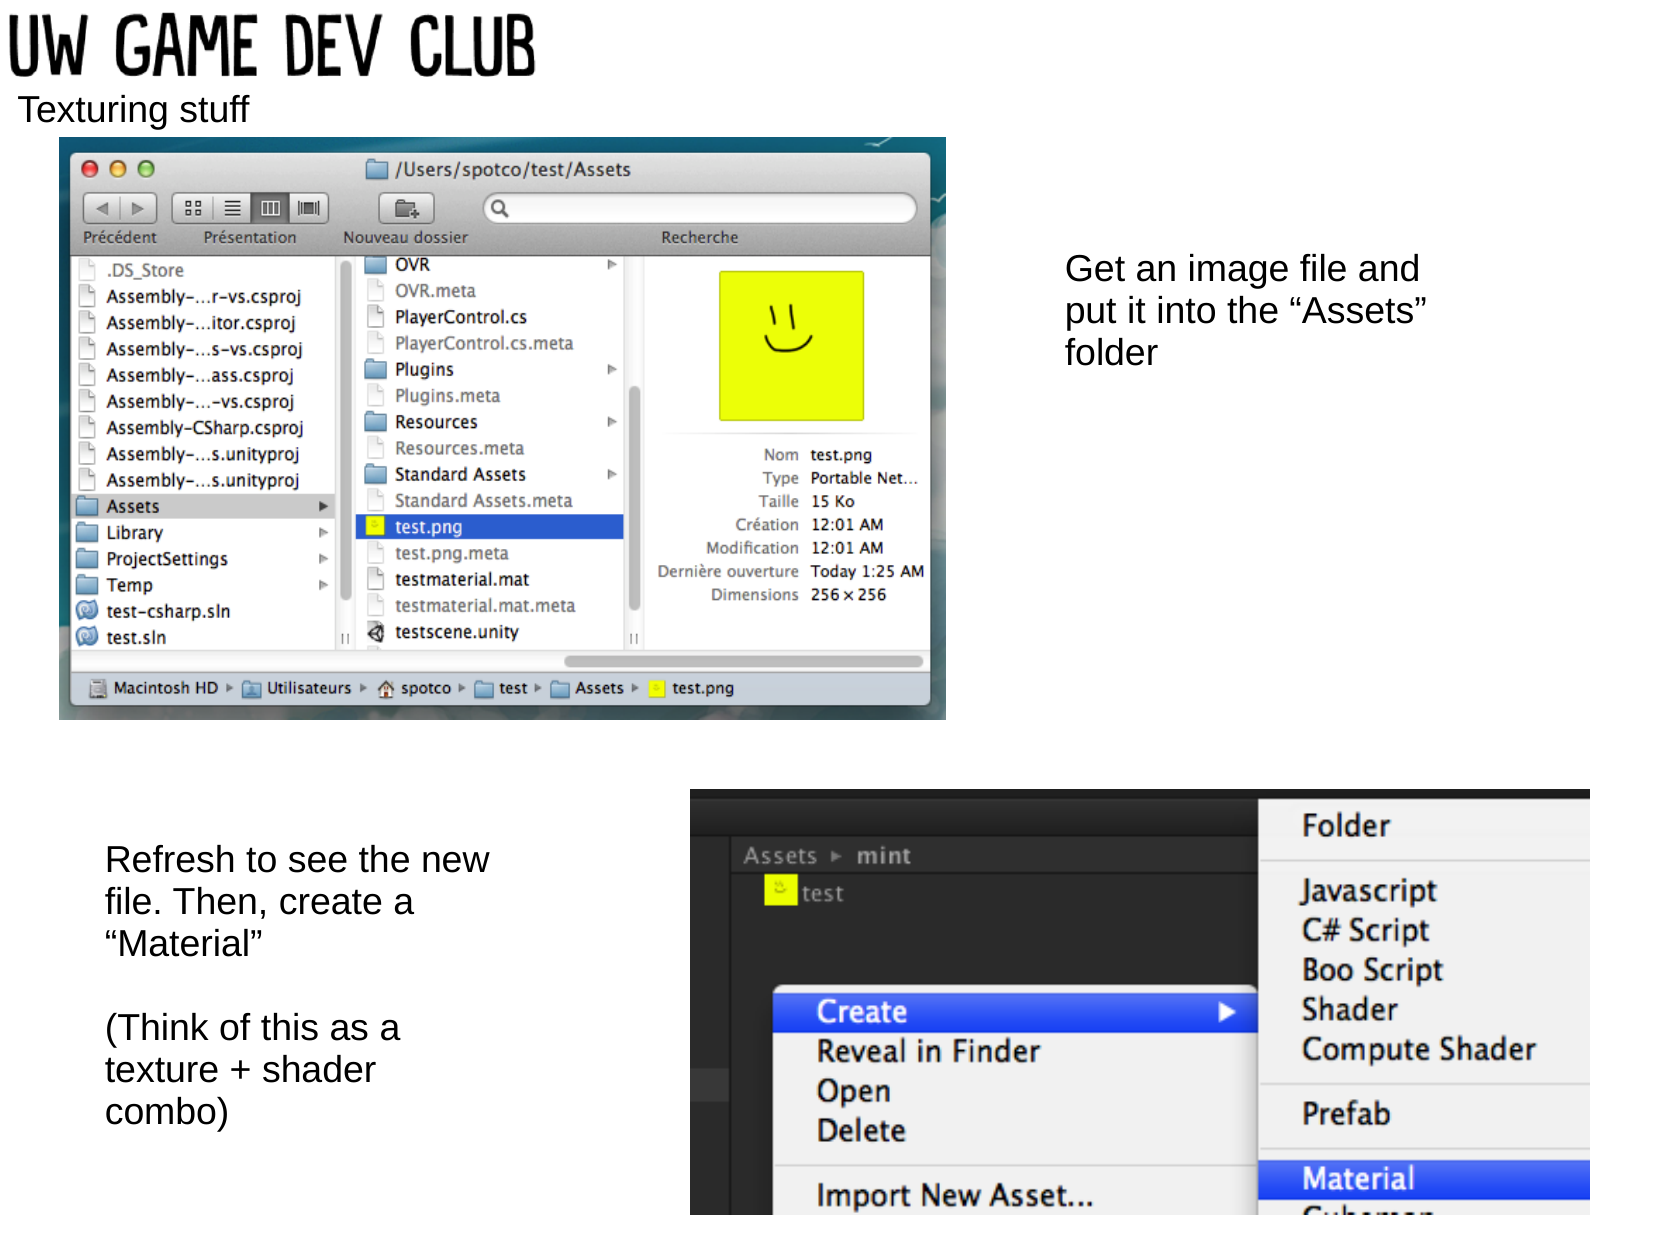

Texturing stuff
Get an image file and put it into the “Assets” folder
Refresh to see the new file. Then, create a “Material”
(Think of this as a texture + shader combo)